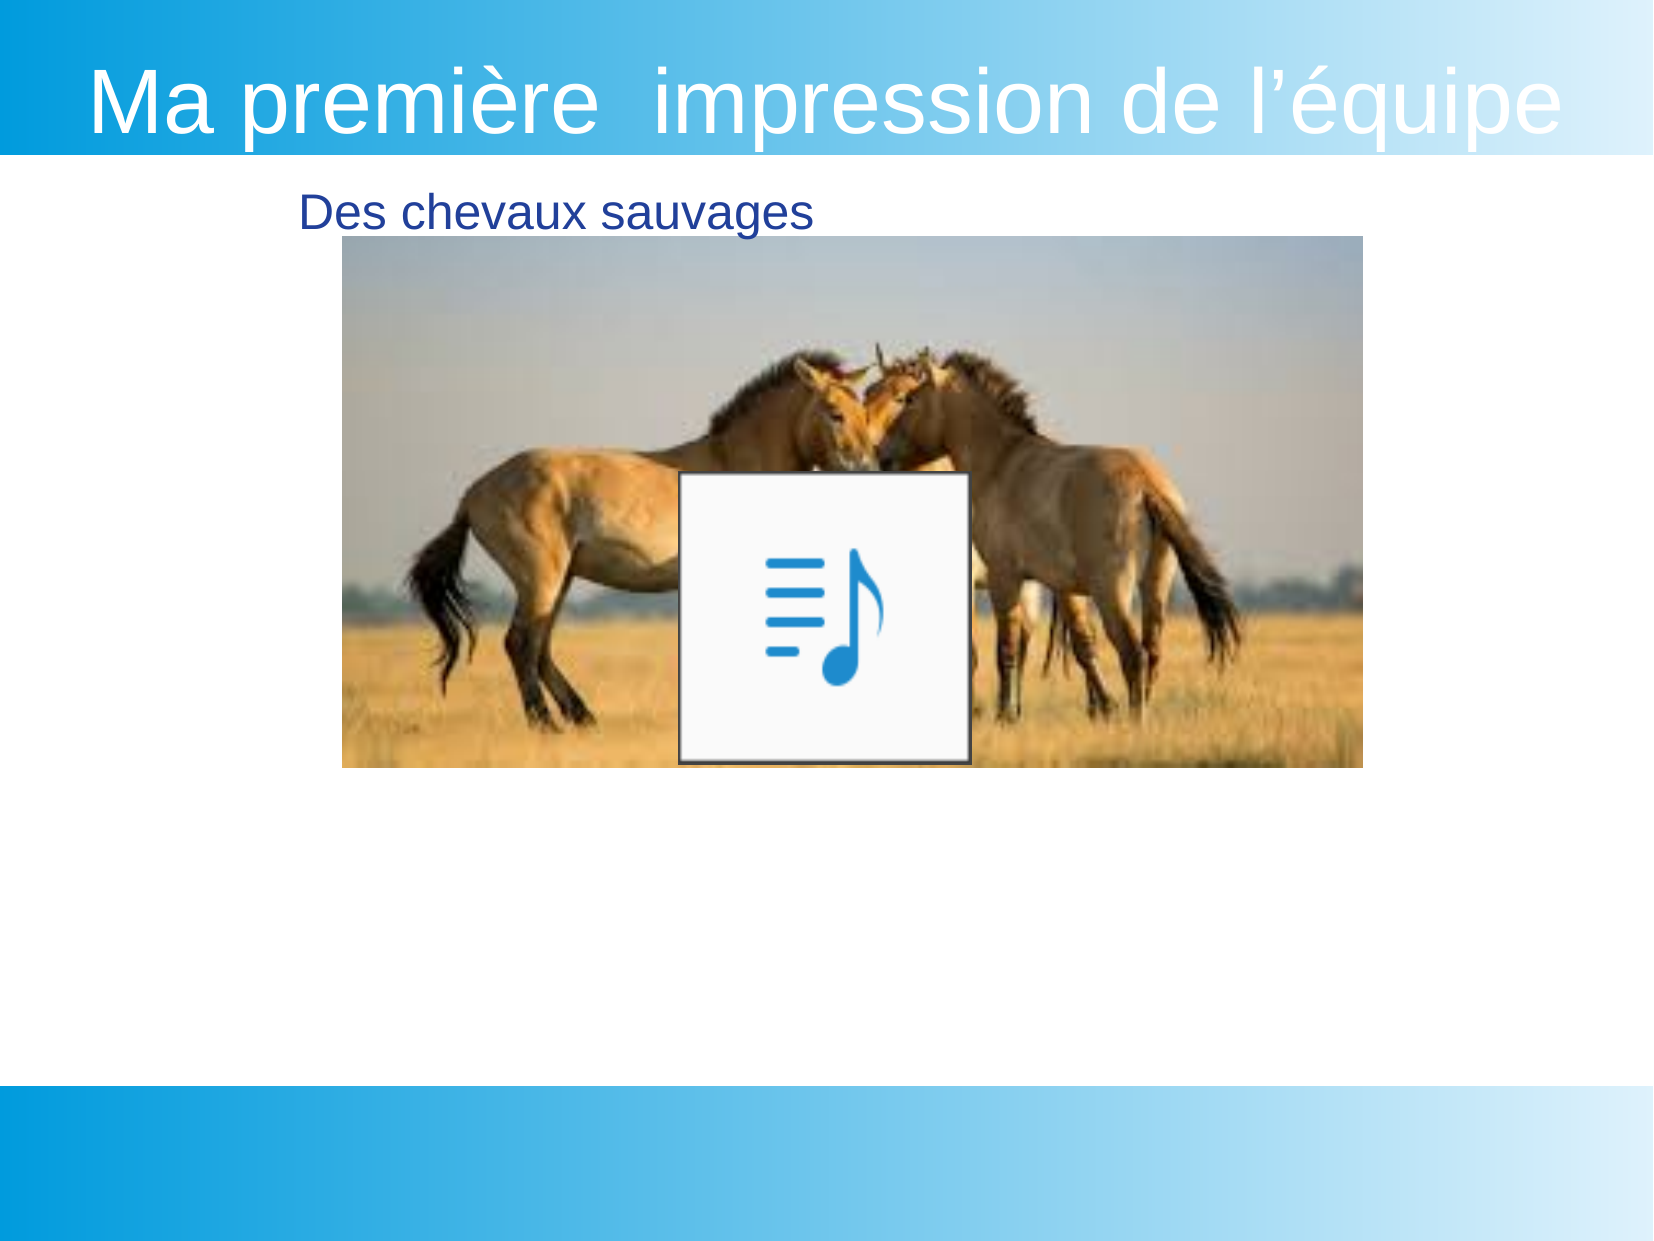

# Ma première impression de l’équipe
Des chevaux sauvages